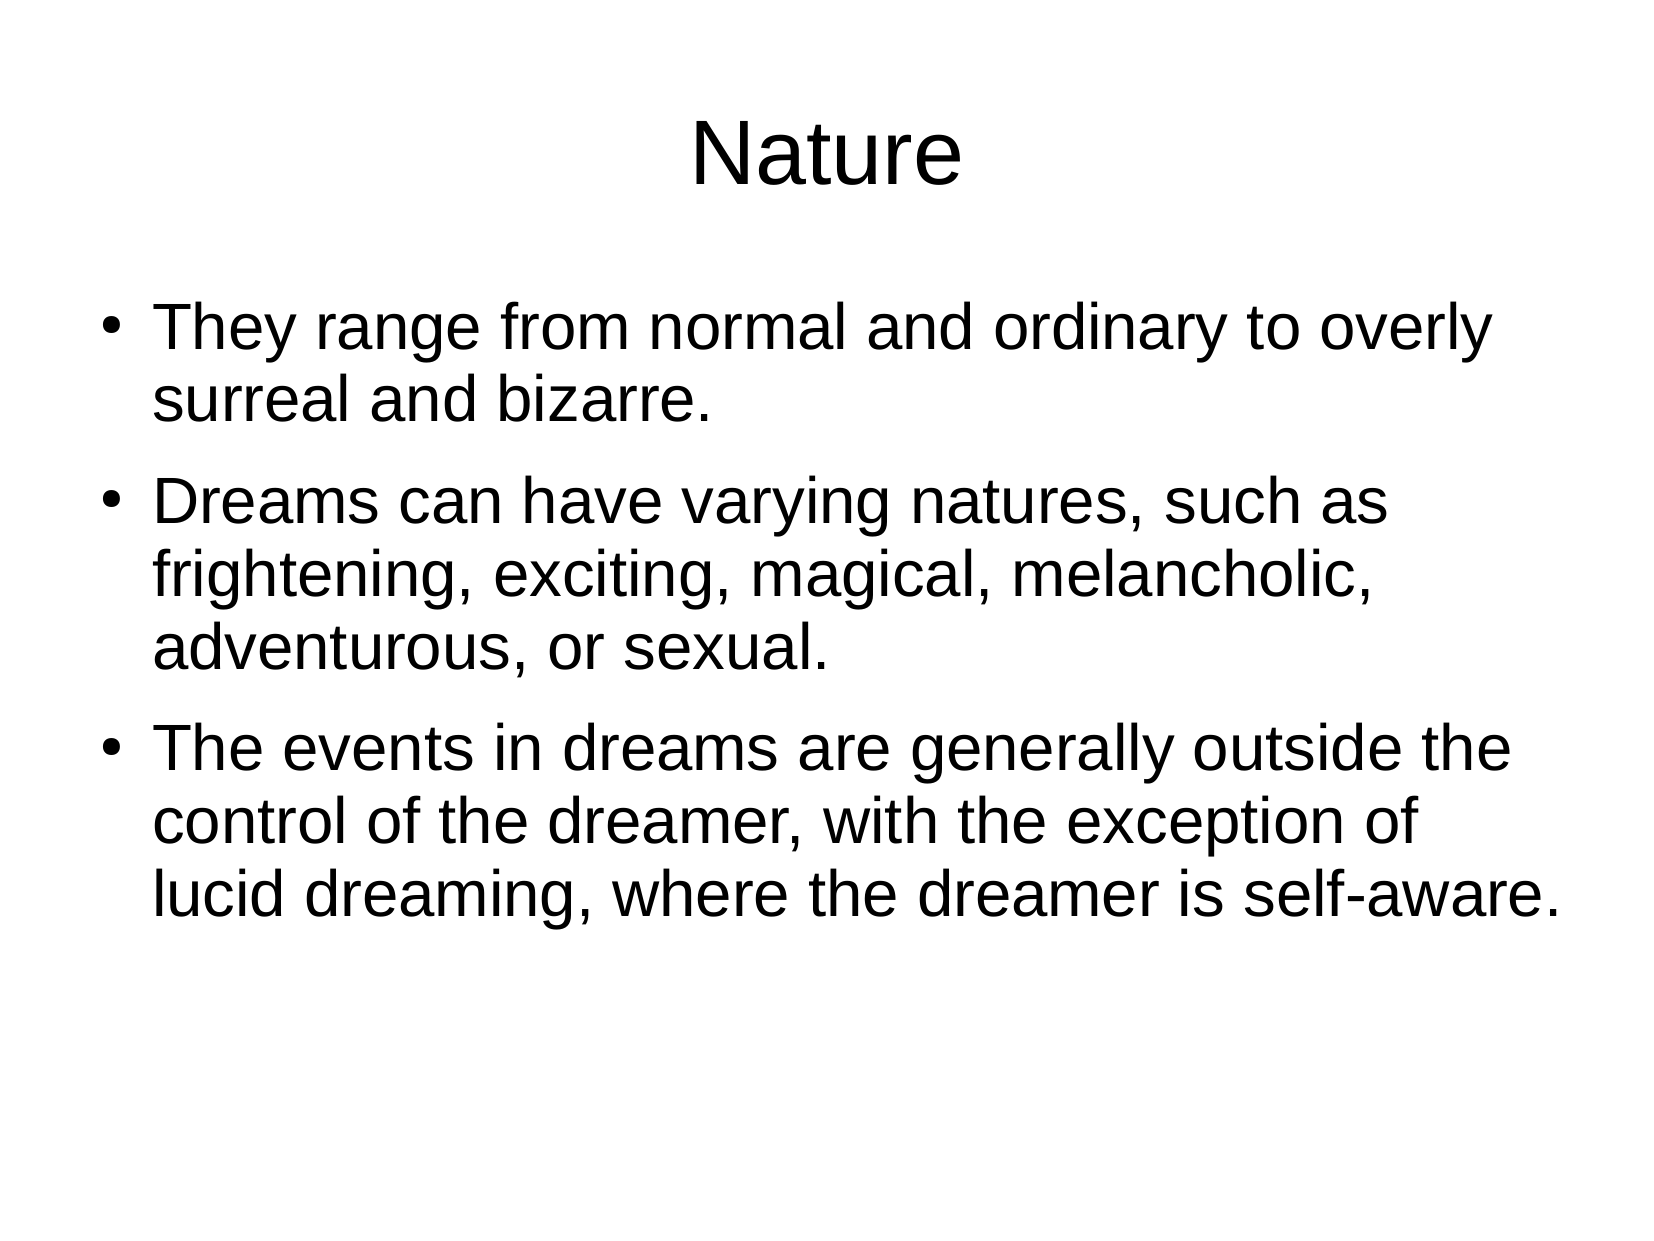

# Nature
They range from normal and ordinary to overly surreal and bizarre.
Dreams can have varying natures, such as frightening, exciting, magical, melancholic, adventurous, or sexual.
The events in dreams are generally outside the control of the dreamer, with the exception of lucid dreaming, where the dreamer is self-aware.